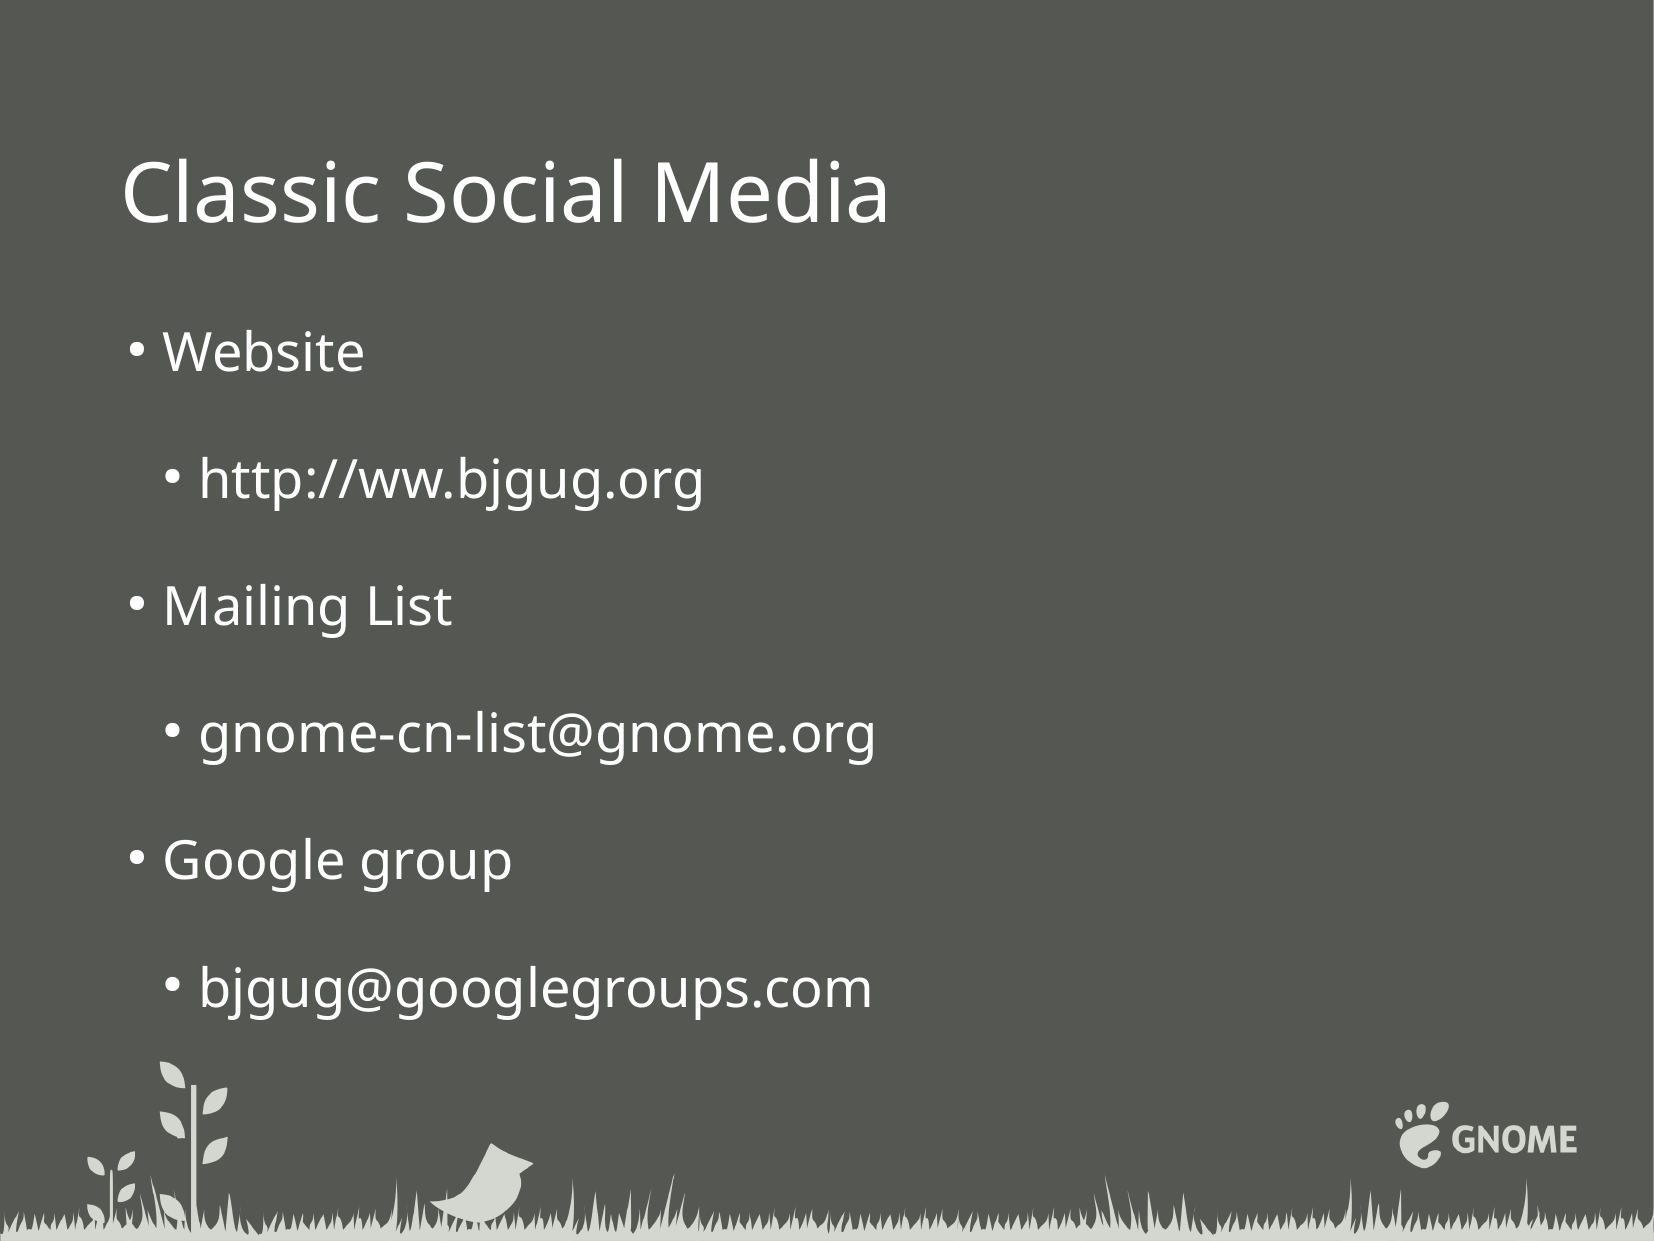

# Classic Social Media
Website
http://ww.bjgug.org
Mailing List
gnome-cn-list@gnome.org
Google group
bjgug@googlegroups.com